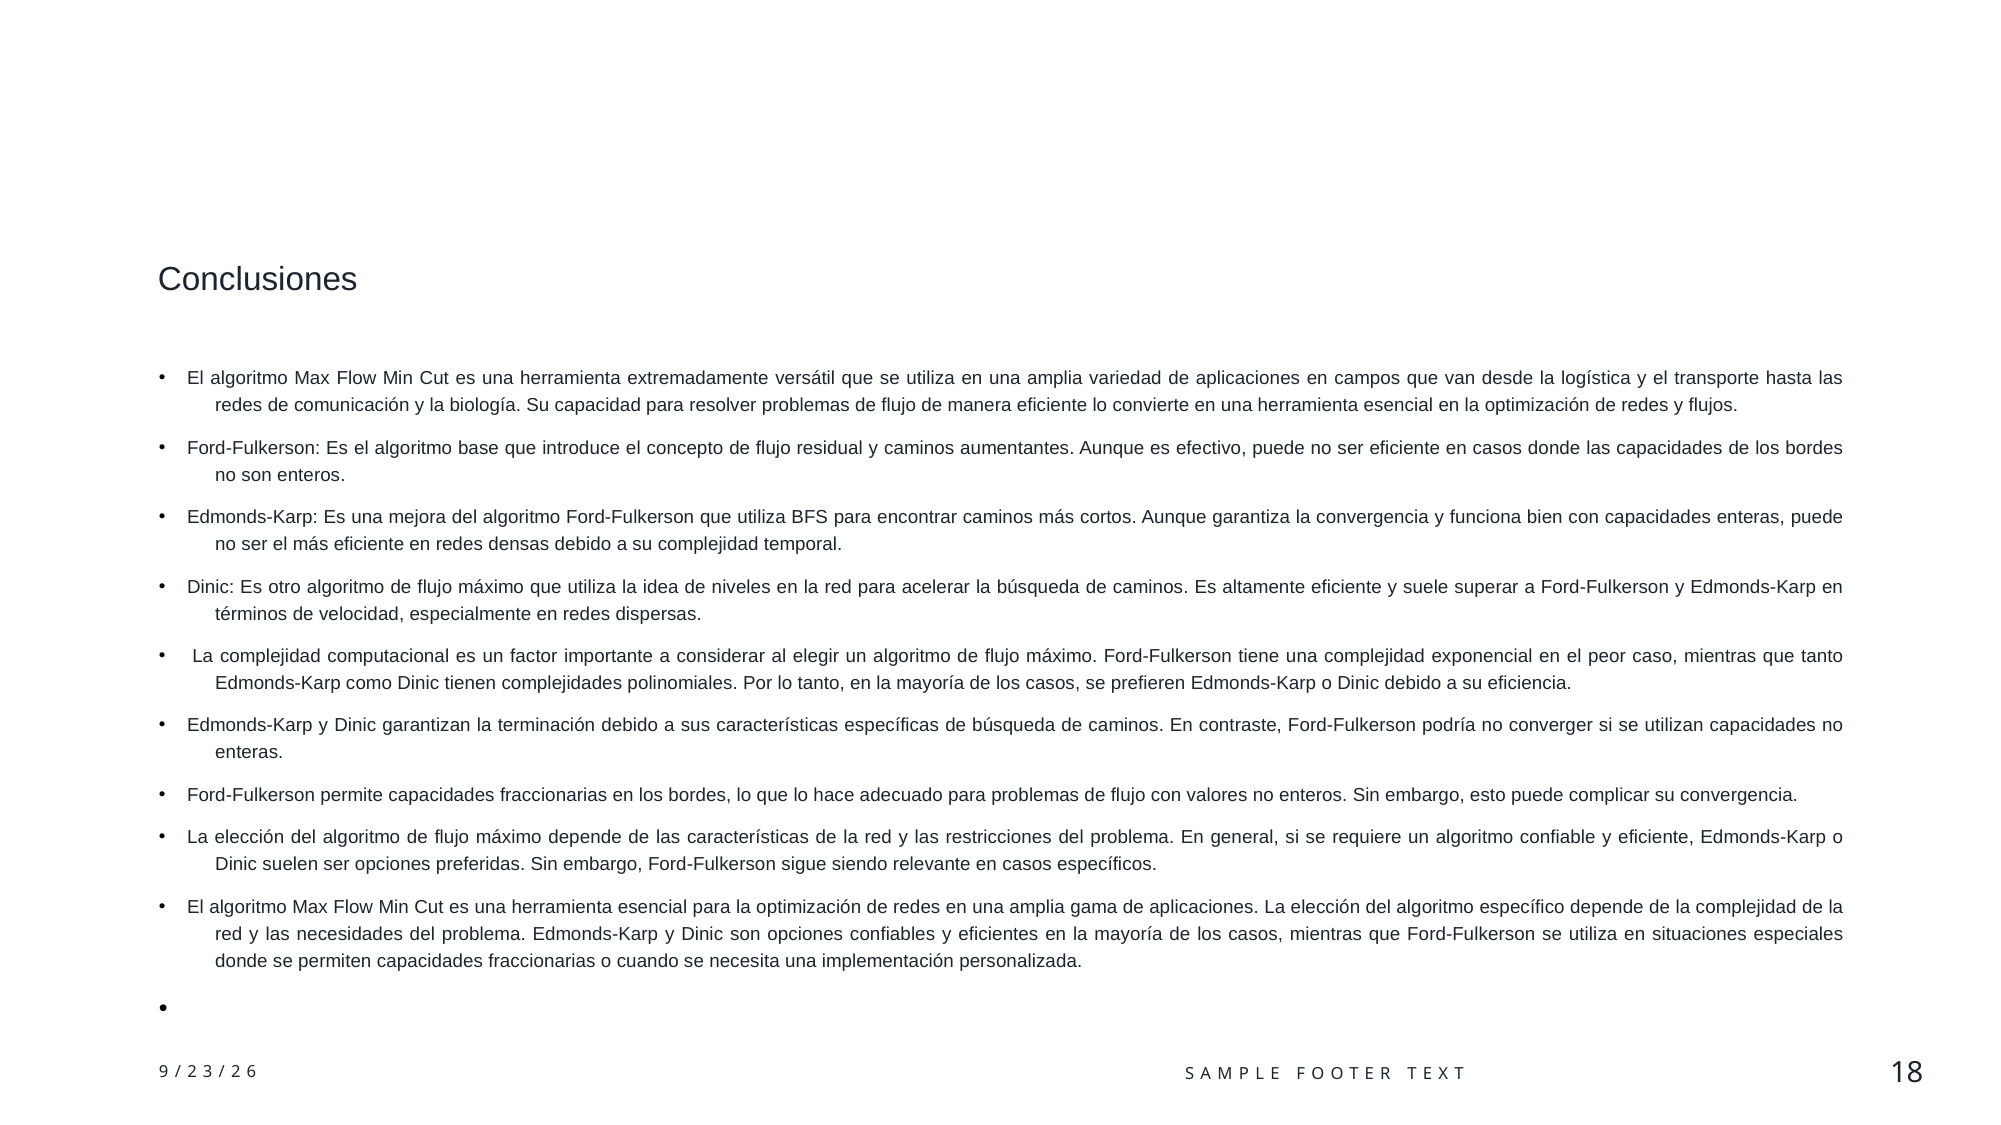

# Conclusiones
El algoritmo Max Flow Min Cut es una herramienta extremadamente versátil que se utiliza en una amplia variedad de aplicaciones en campos que van desde la logística y el transporte hasta las redes de comunicación y la biología. Su capacidad para resolver problemas de flujo de manera eficiente lo convierte en una herramienta esencial en la optimización de redes y flujos.
Ford-Fulkerson: Es el algoritmo base que introduce el concepto de flujo residual y caminos aumentantes. Aunque es efectivo, puede no ser eficiente en casos donde las capacidades de los bordes no son enteros.
Edmonds-Karp: Es una mejora del algoritmo Ford-Fulkerson que utiliza BFS para encontrar caminos más cortos. Aunque garantiza la convergencia y funciona bien con capacidades enteras, puede no ser el más eficiente en redes densas debido a su complejidad temporal.
Dinic: Es otro algoritmo de flujo máximo que utiliza la idea de niveles en la red para acelerar la búsqueda de caminos. Es altamente eficiente y suele superar a Ford-Fulkerson y Edmonds-Karp en términos de velocidad, especialmente en redes dispersas.
 La complejidad computacional es un factor importante a considerar al elegir un algoritmo de flujo máximo. Ford-Fulkerson tiene una complejidad exponencial en el peor caso, mientras que tanto Edmonds-Karp como Dinic tienen complejidades polinomiales. Por lo tanto, en la mayoría de los casos, se prefieren Edmonds-Karp o Dinic debido a su eficiencia.
Edmonds-Karp y Dinic garantizan la terminación debido a sus características específicas de búsqueda de caminos. En contraste, Ford-Fulkerson podría no converger si se utilizan capacidades no enteras.
Ford-Fulkerson permite capacidades fraccionarias en los bordes, lo que lo hace adecuado para problemas de flujo con valores no enteros. Sin embargo, esto puede complicar su convergencia.
La elección del algoritmo de flujo máximo depende de las características de la red y las restricciones del problema. En general, si se requiere un algoritmo confiable y eficiente, Edmonds-Karp o Dinic suelen ser opciones preferidas. Sin embargo, Ford-Fulkerson sigue siendo relevante en casos específicos.
El algoritmo Max Flow Min Cut es una herramienta esencial para la optimización de redes en una amplia gama de aplicaciones. La elección del algoritmo específico depende de la complejidad de la red y las necesidades del problema. Edmonds-Karp y Dinic son opciones confiables y eficientes en la mayoría de los casos, mientras que Ford-Fulkerson se utiliza en situaciones especiales donde se permiten capacidades fraccionarias o cuando se necesita una implementación personalizada.
Sample Footer Text